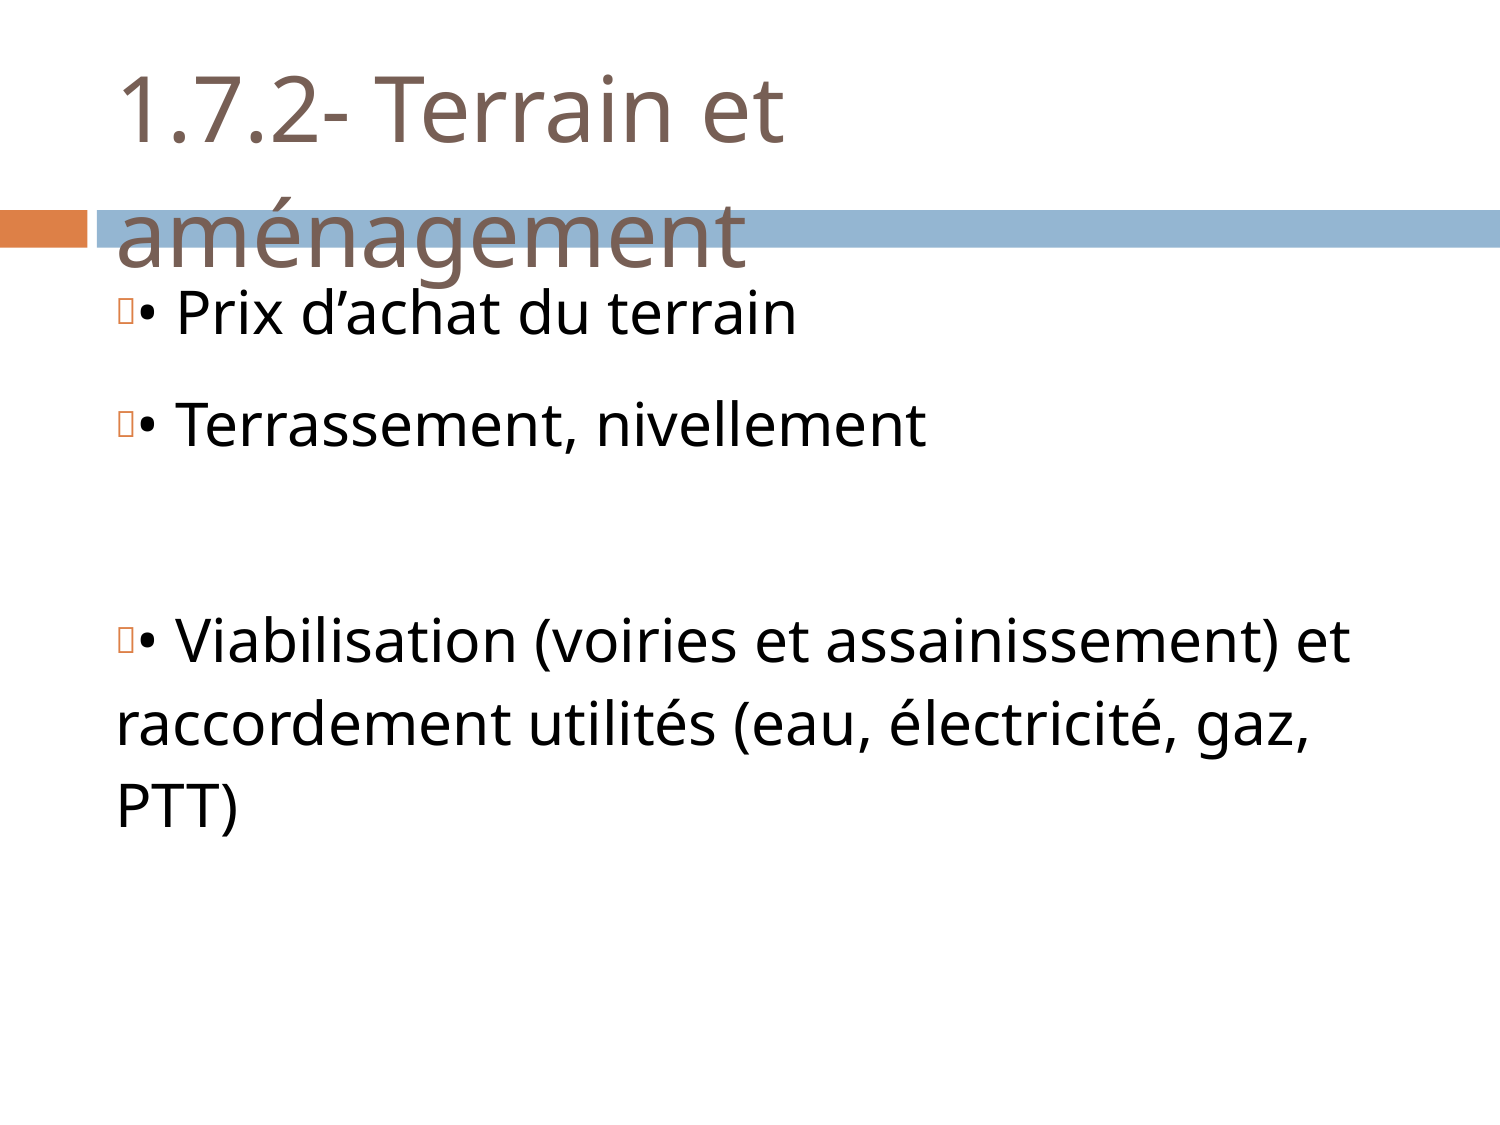

# 1.7.2- Terrain et aménagement
• Prix d’achat du terrain
• Terrassement, nivellement
• Viabilisation (voiries et assainissement) et raccordement utilités (eau, électricité, gaz, PTT)